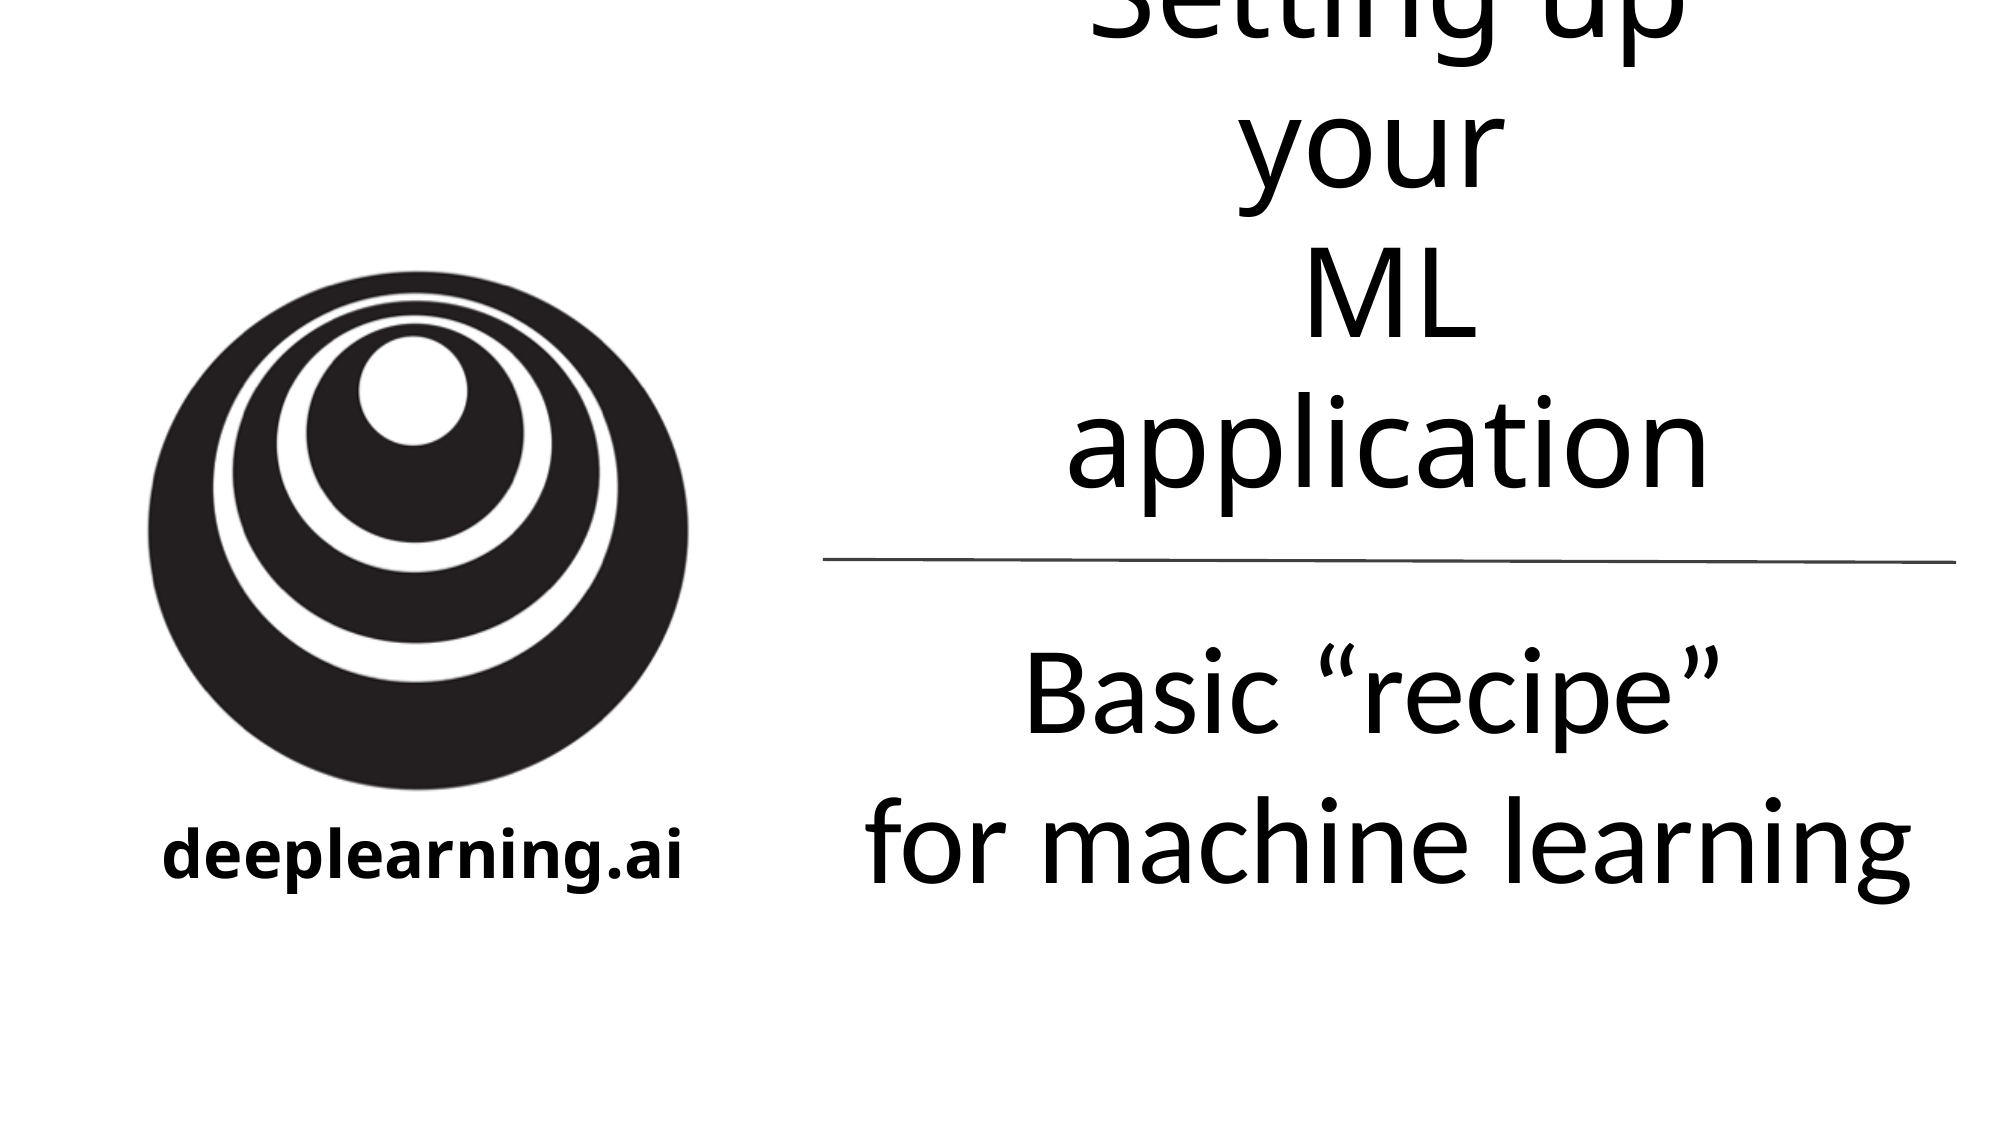

# Setting up your ML application
deeplearning.ai
Basic “recipe”
for machine learning